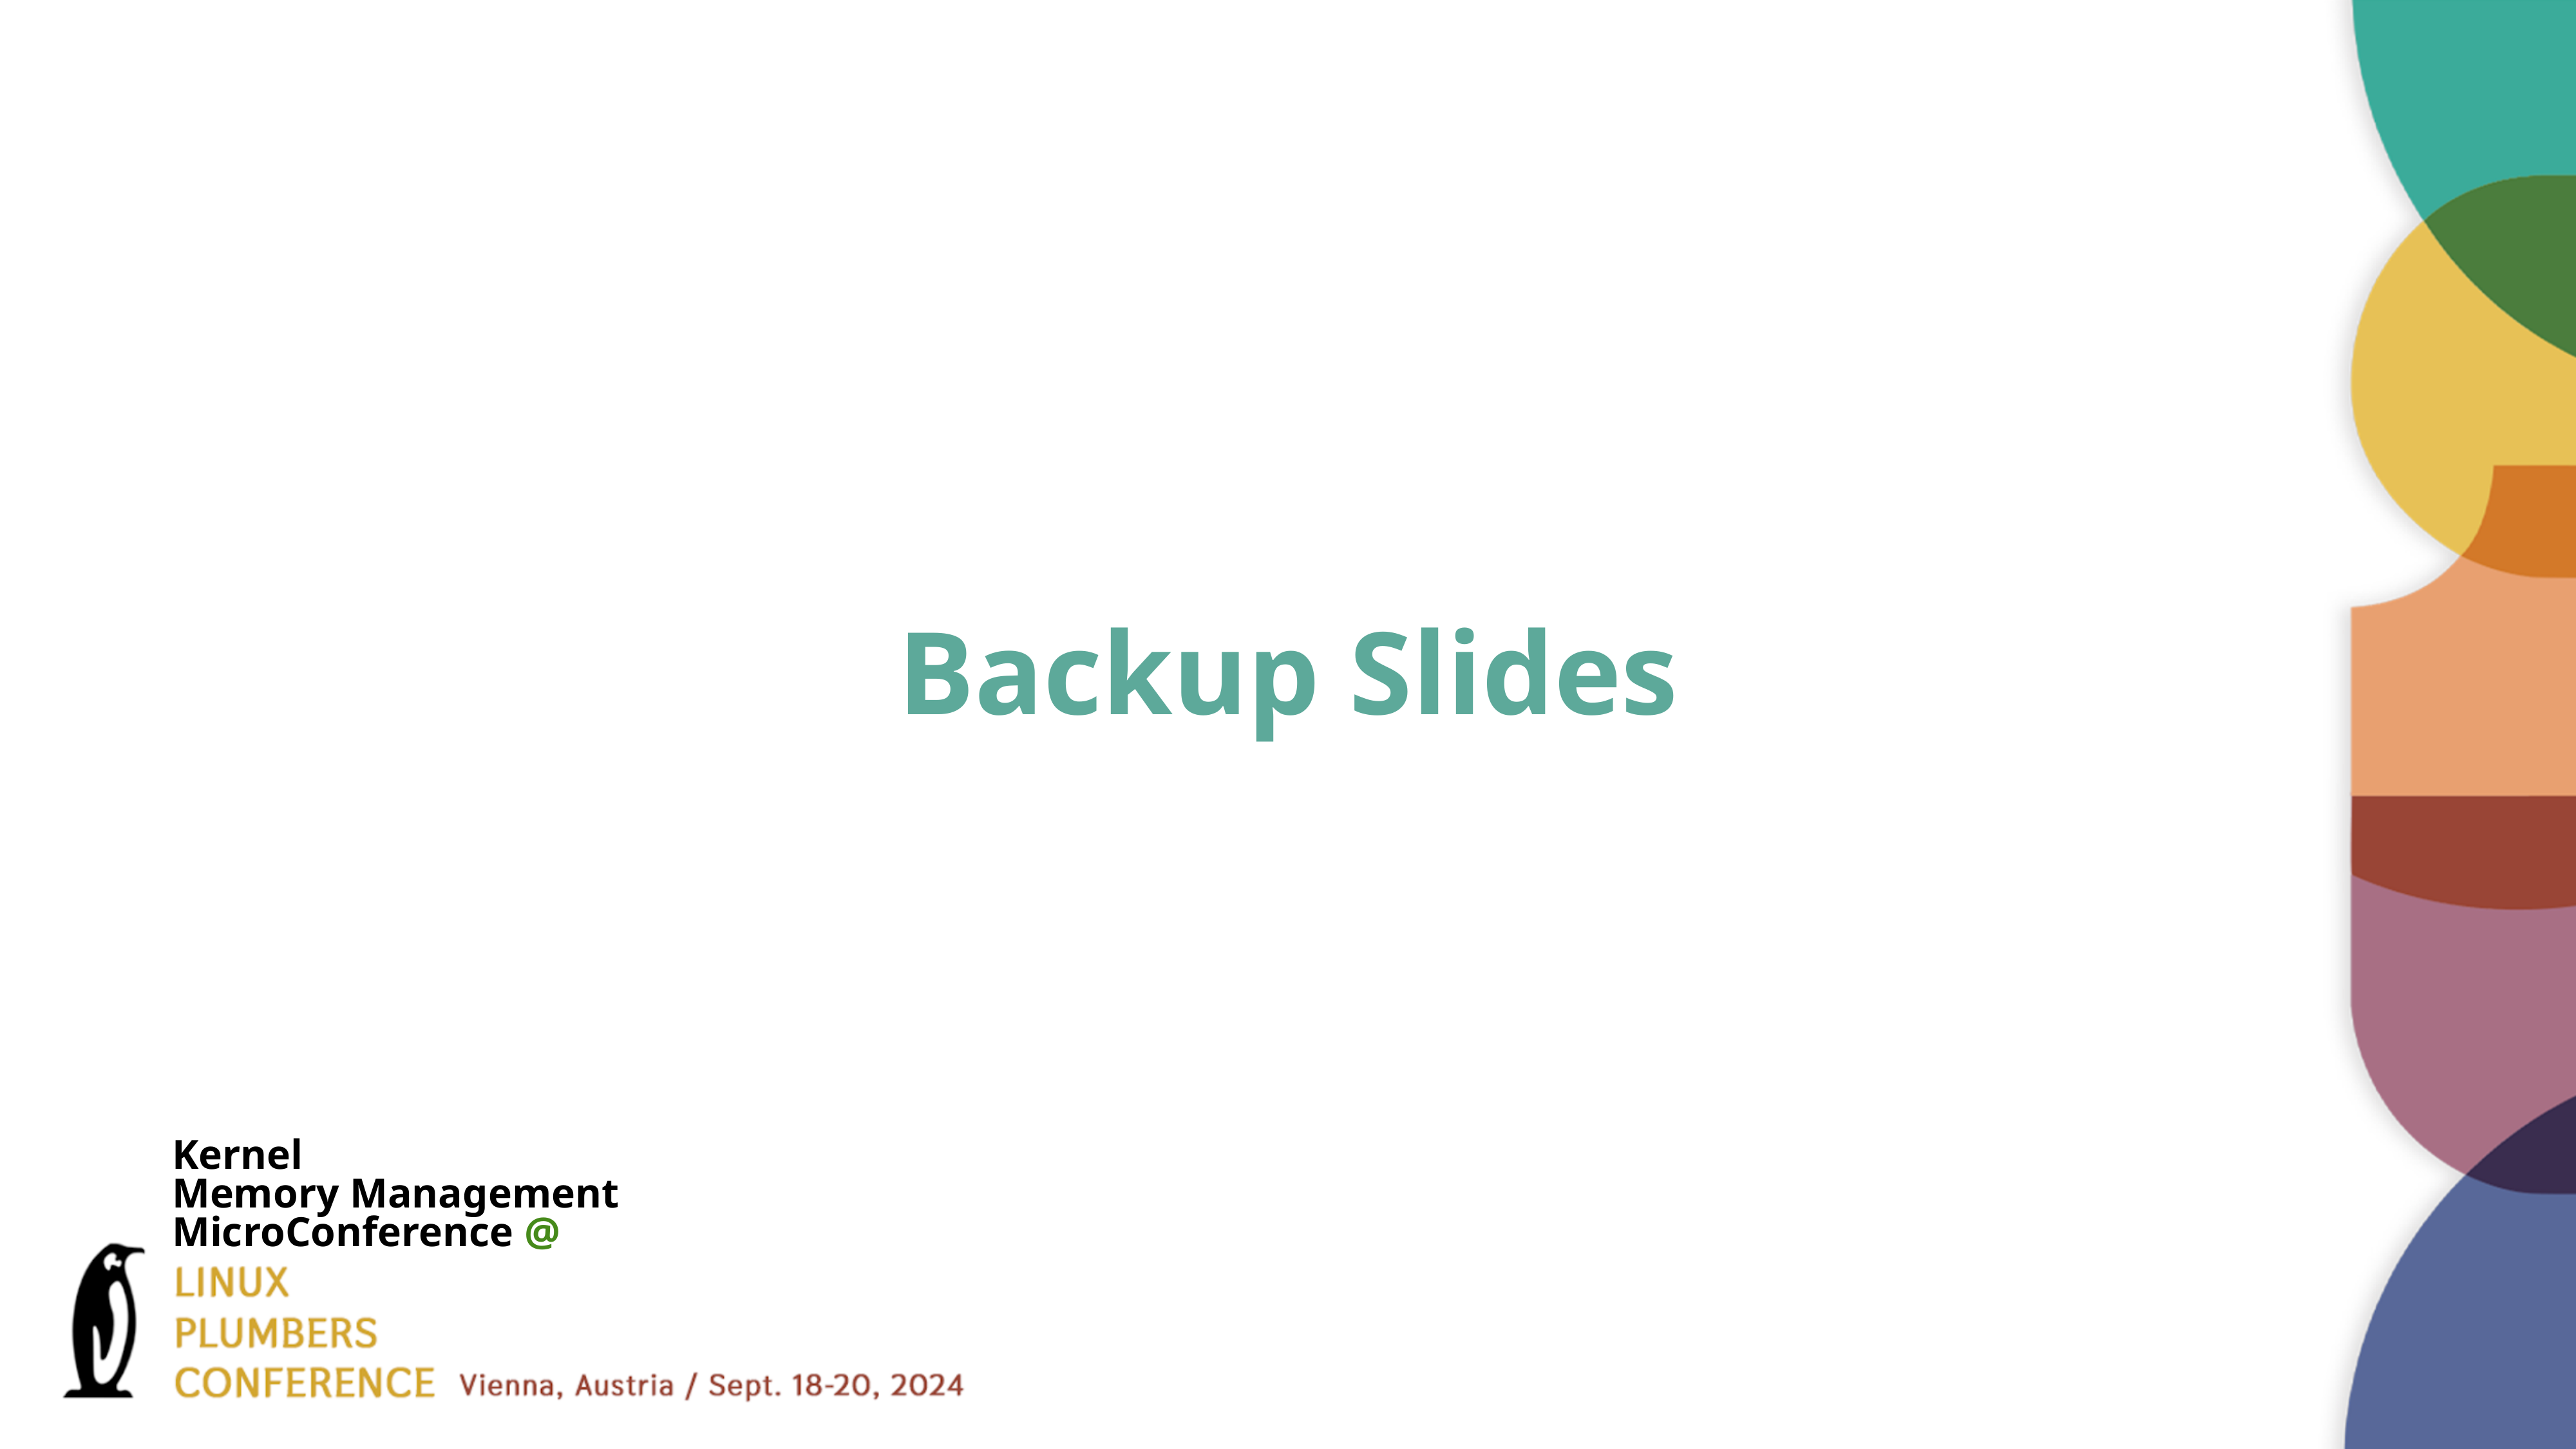

# Backup Slides
Kernel
Memory Management MicroConference @